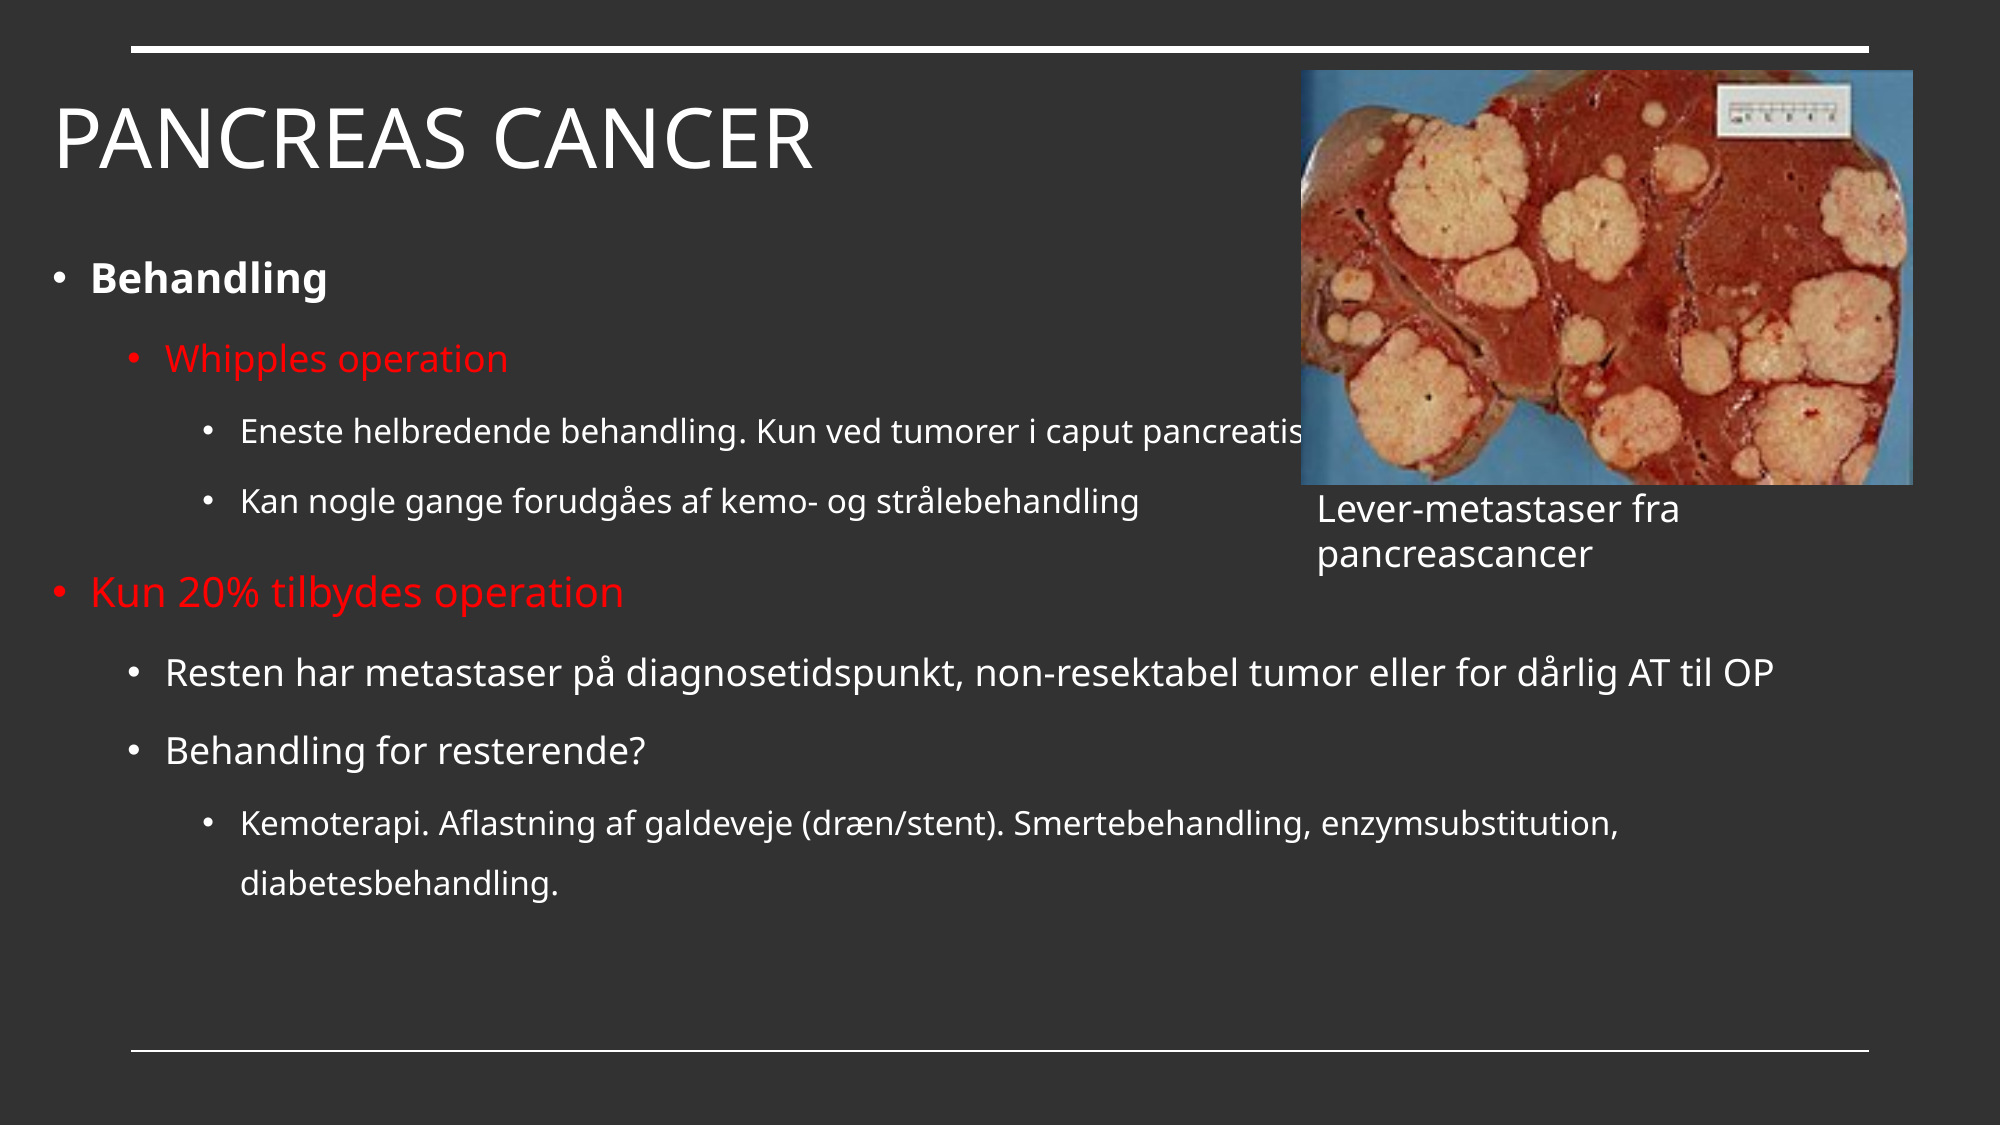

# Pancreas cancer
Behandling
Whipples operation
Eneste helbredende behandling. Kun ved tumorer i caput pancreatisis
Kan nogle gange forudgåes af kemo- og strålebehandling
Kun 20% tilbydes operation
Resten har metastaser på diagnosetidspunkt, non-resektabel tumor eller for dårlig AT til OP
Behandling for resterende?
Kemoterapi. Aflastning af galdeveje (dræn/stent). Smertebehandling, enzymsubstitution, diabetesbehandling.
Lever-metastaser fra pancreascancer